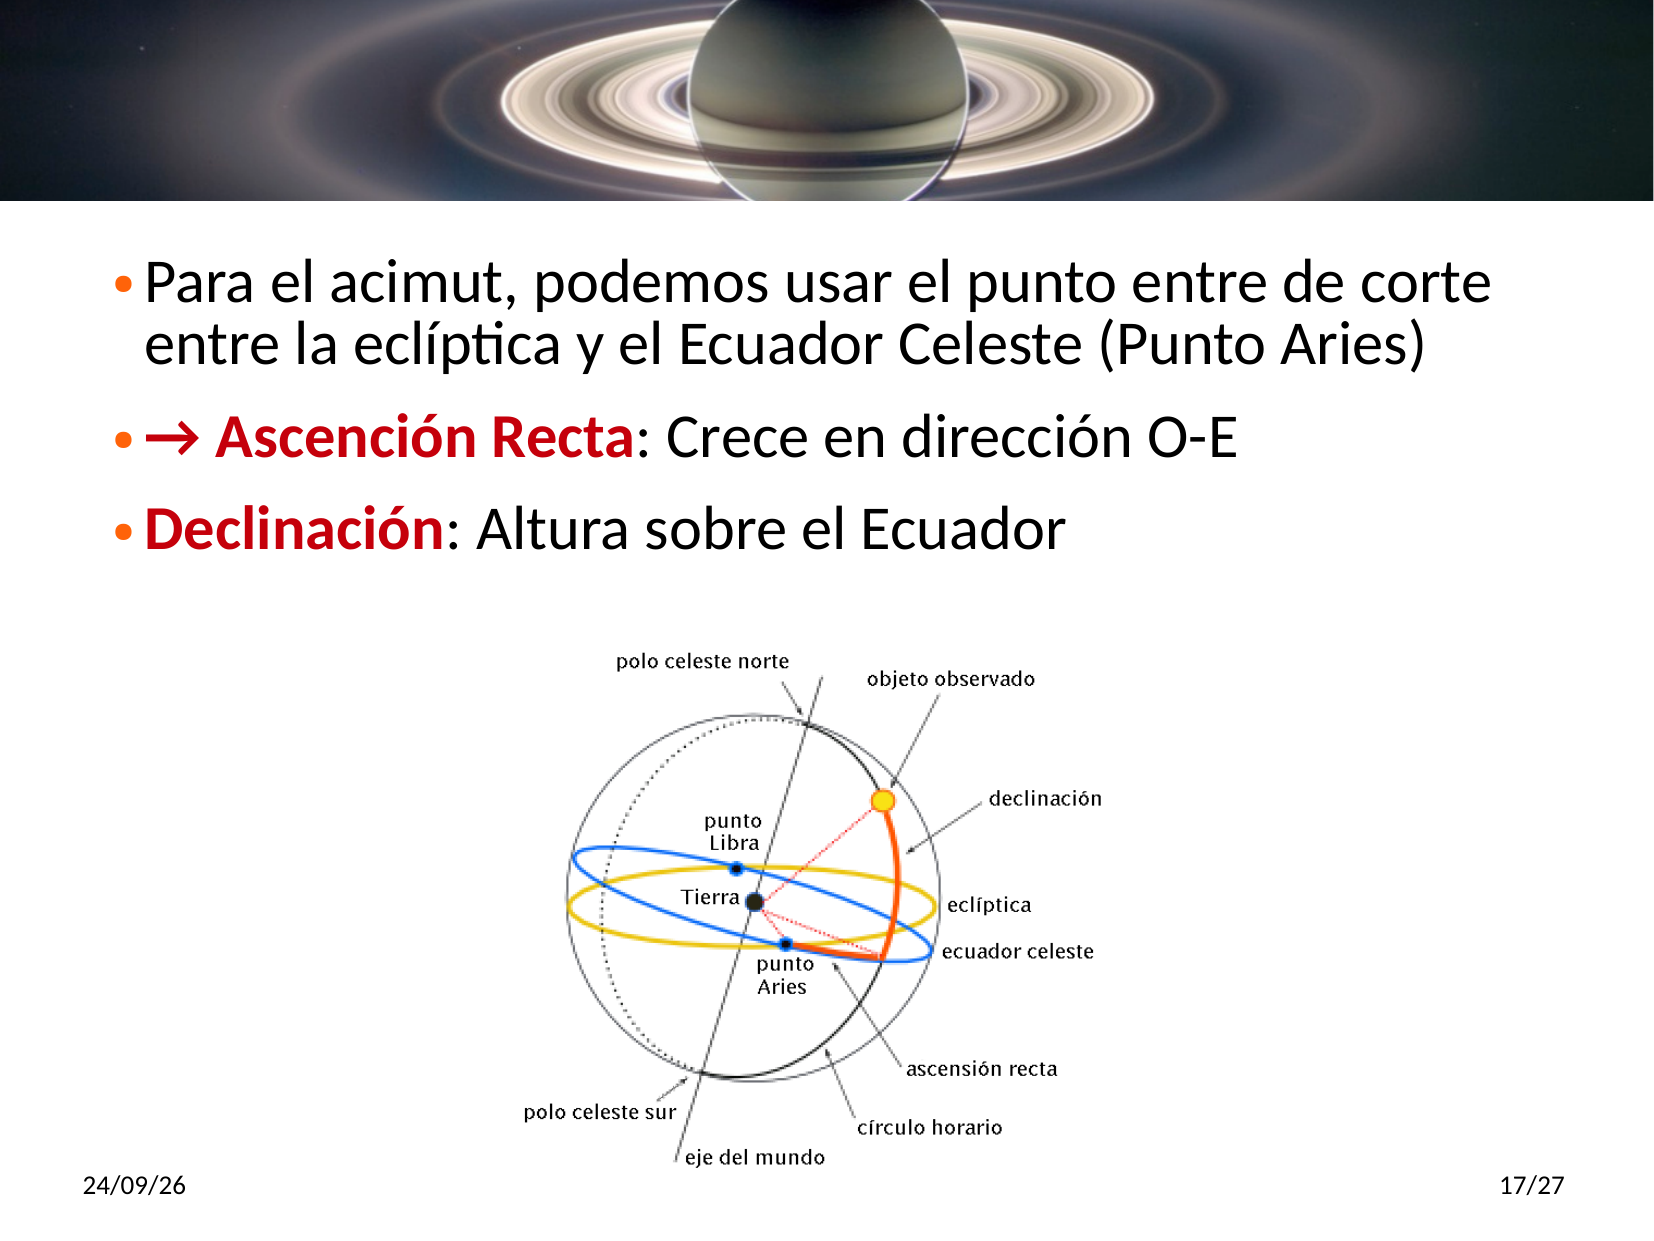

#
Para el acimut, podemos usar el punto entre de corte entre la eclíptica y el Ecuador Celeste (Punto Aries)
→ Ascención Recta: Crece en dirección O-E
Declinación: Altura sobre el Ecuador
Astronomía (Asorey)
17